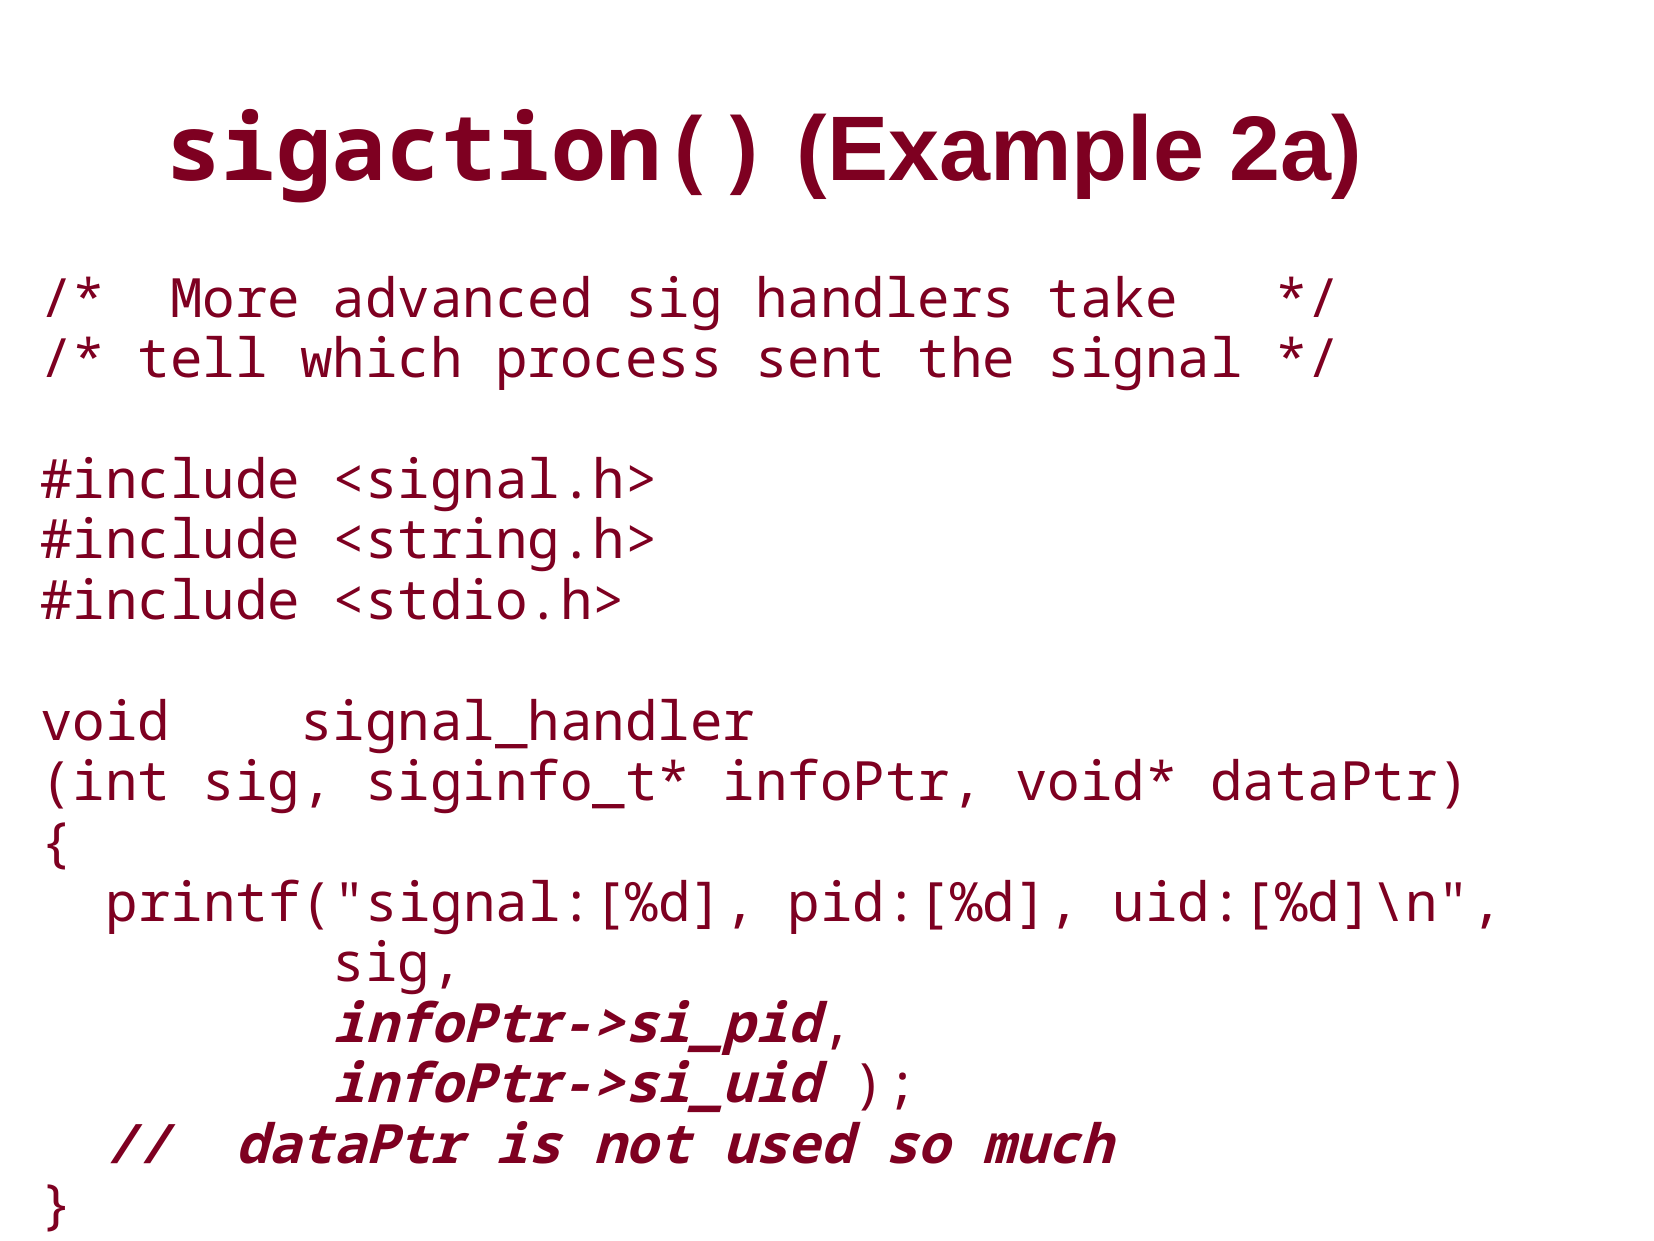

# sigaction() (Example 2a)
/* More advanced sig handlers take */
/* tell which process sent the signal */
#include <signal.h>
#include <string.h>
#include <stdio.h>
void signal_handler
(int sig, siginfo_t* infoPtr, void* dataPtr)
{
 printf("signal:[%d], pid:[%d], uid:[%d]\n",
 sig,
 infoPtr->si_pid,
 infoPtr->si_uid );
 // dataPtr is not used so much
}